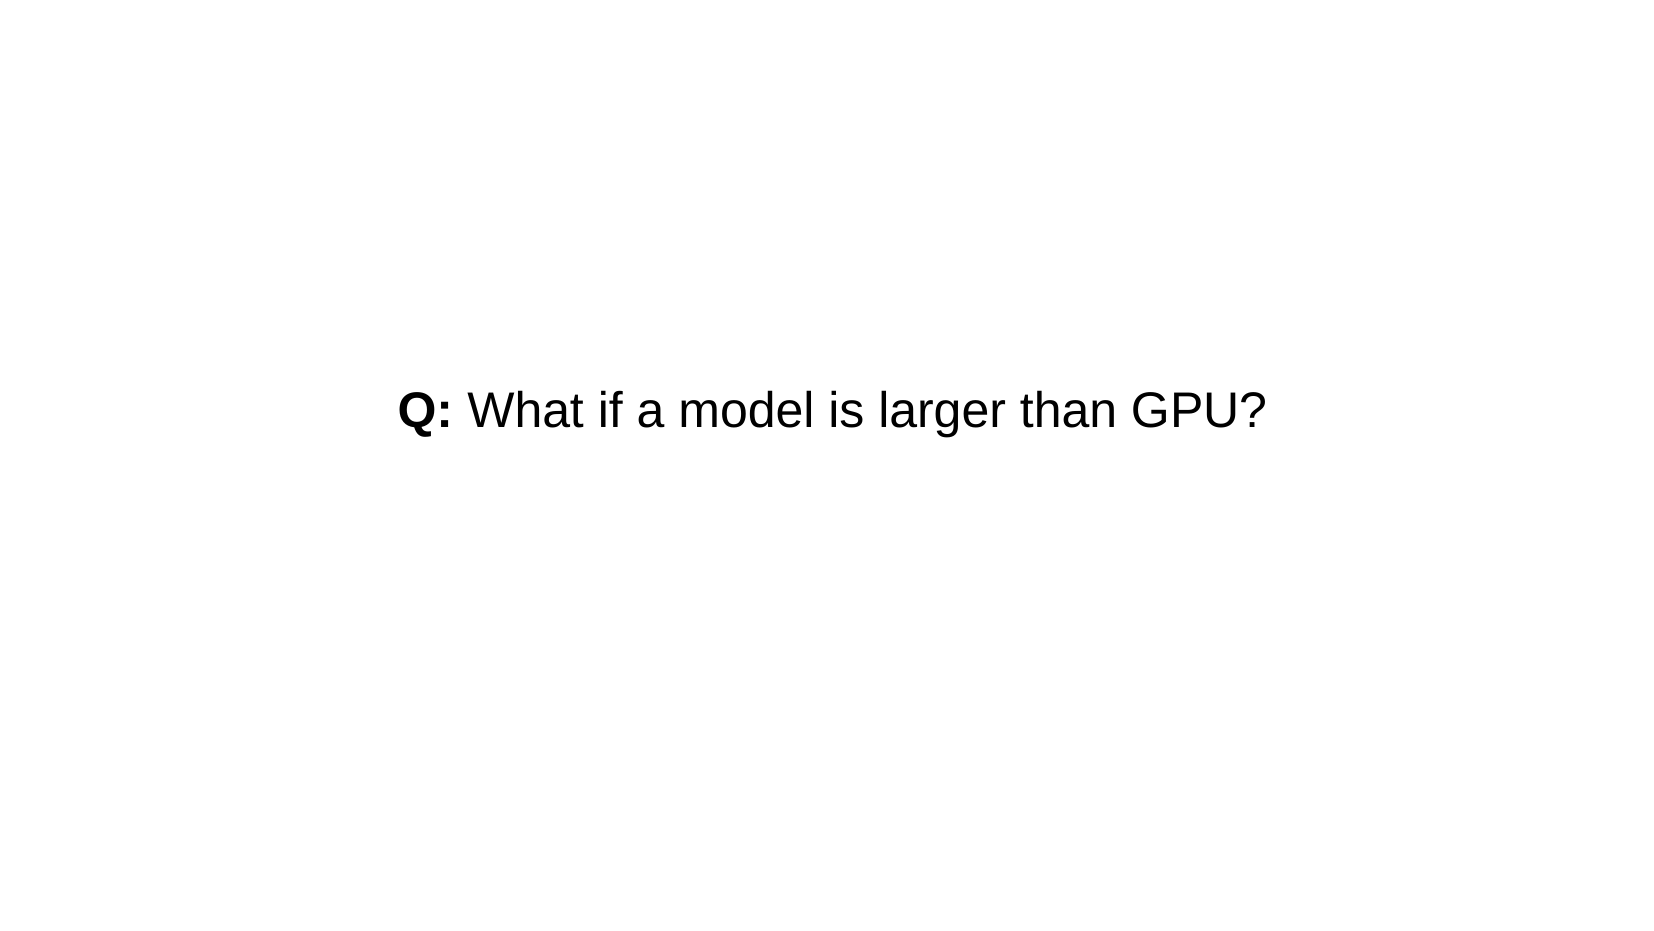

#
Q: What if a model is larger than GPU?